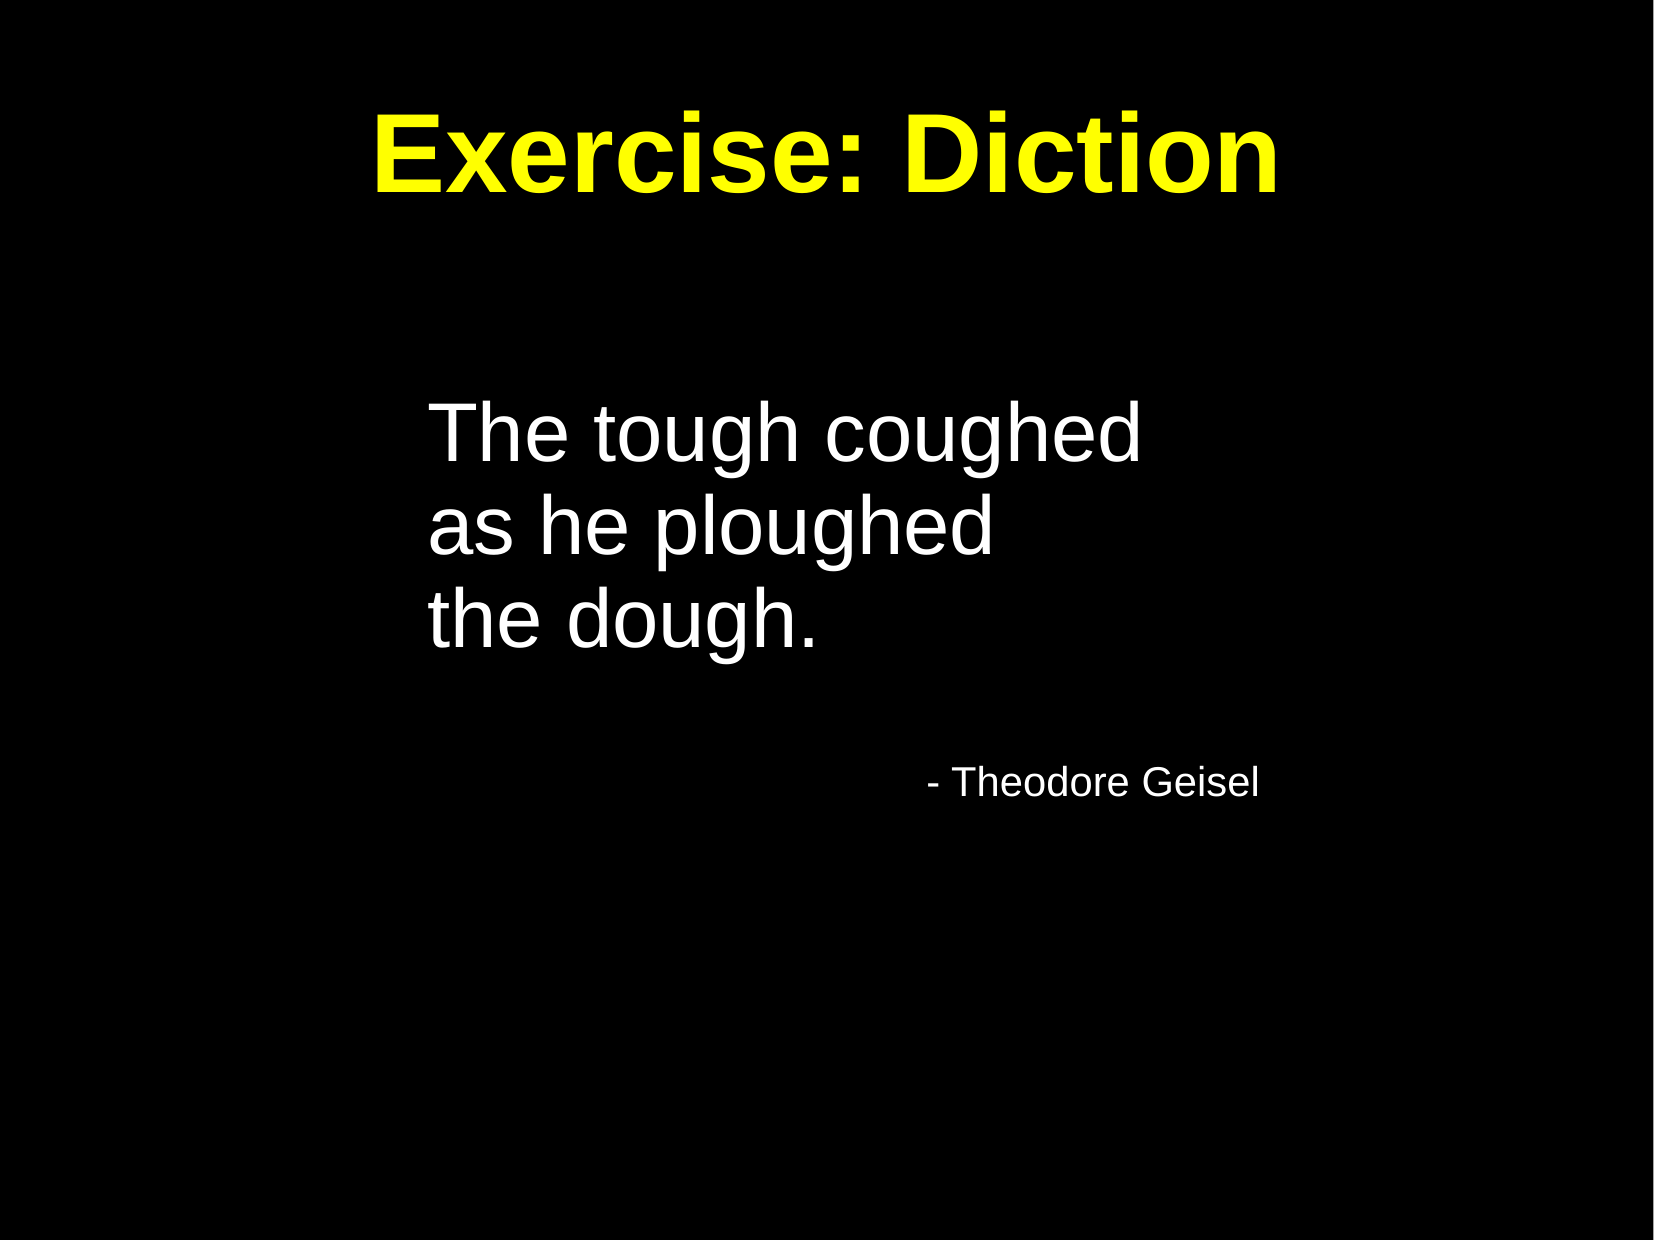

# Exercise: Diction
The tough coughed
as he ploughed
the dough.
- Theodore Geisel